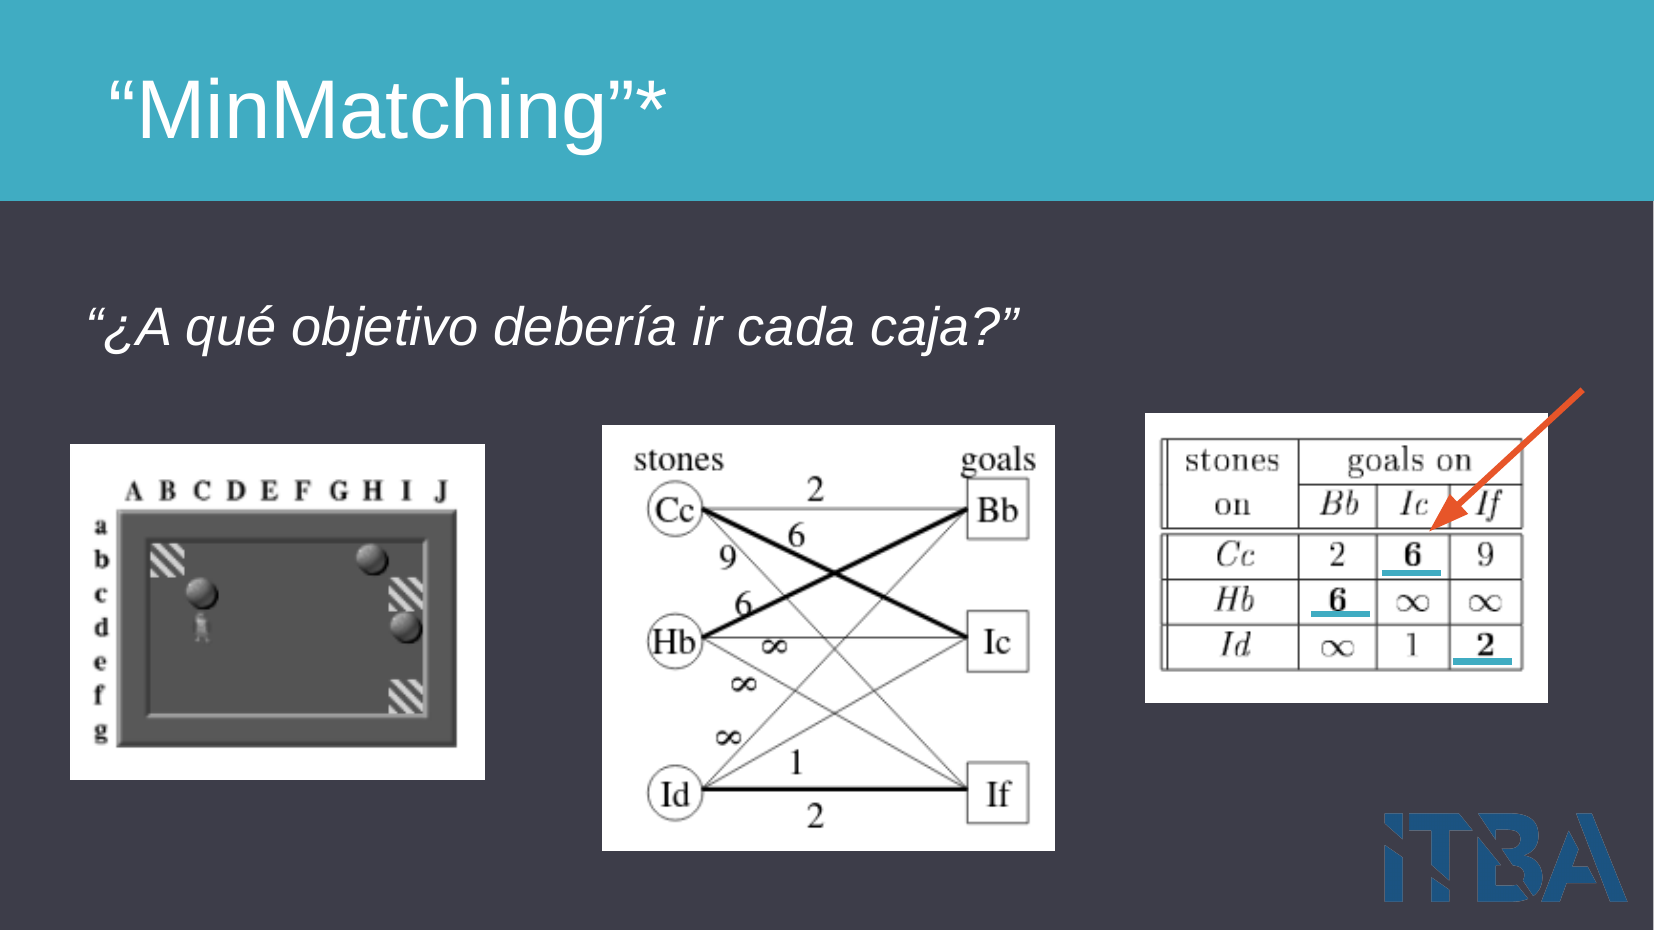

“MinMatching”*
“¿A qué objetivo debería ir cada caja?”